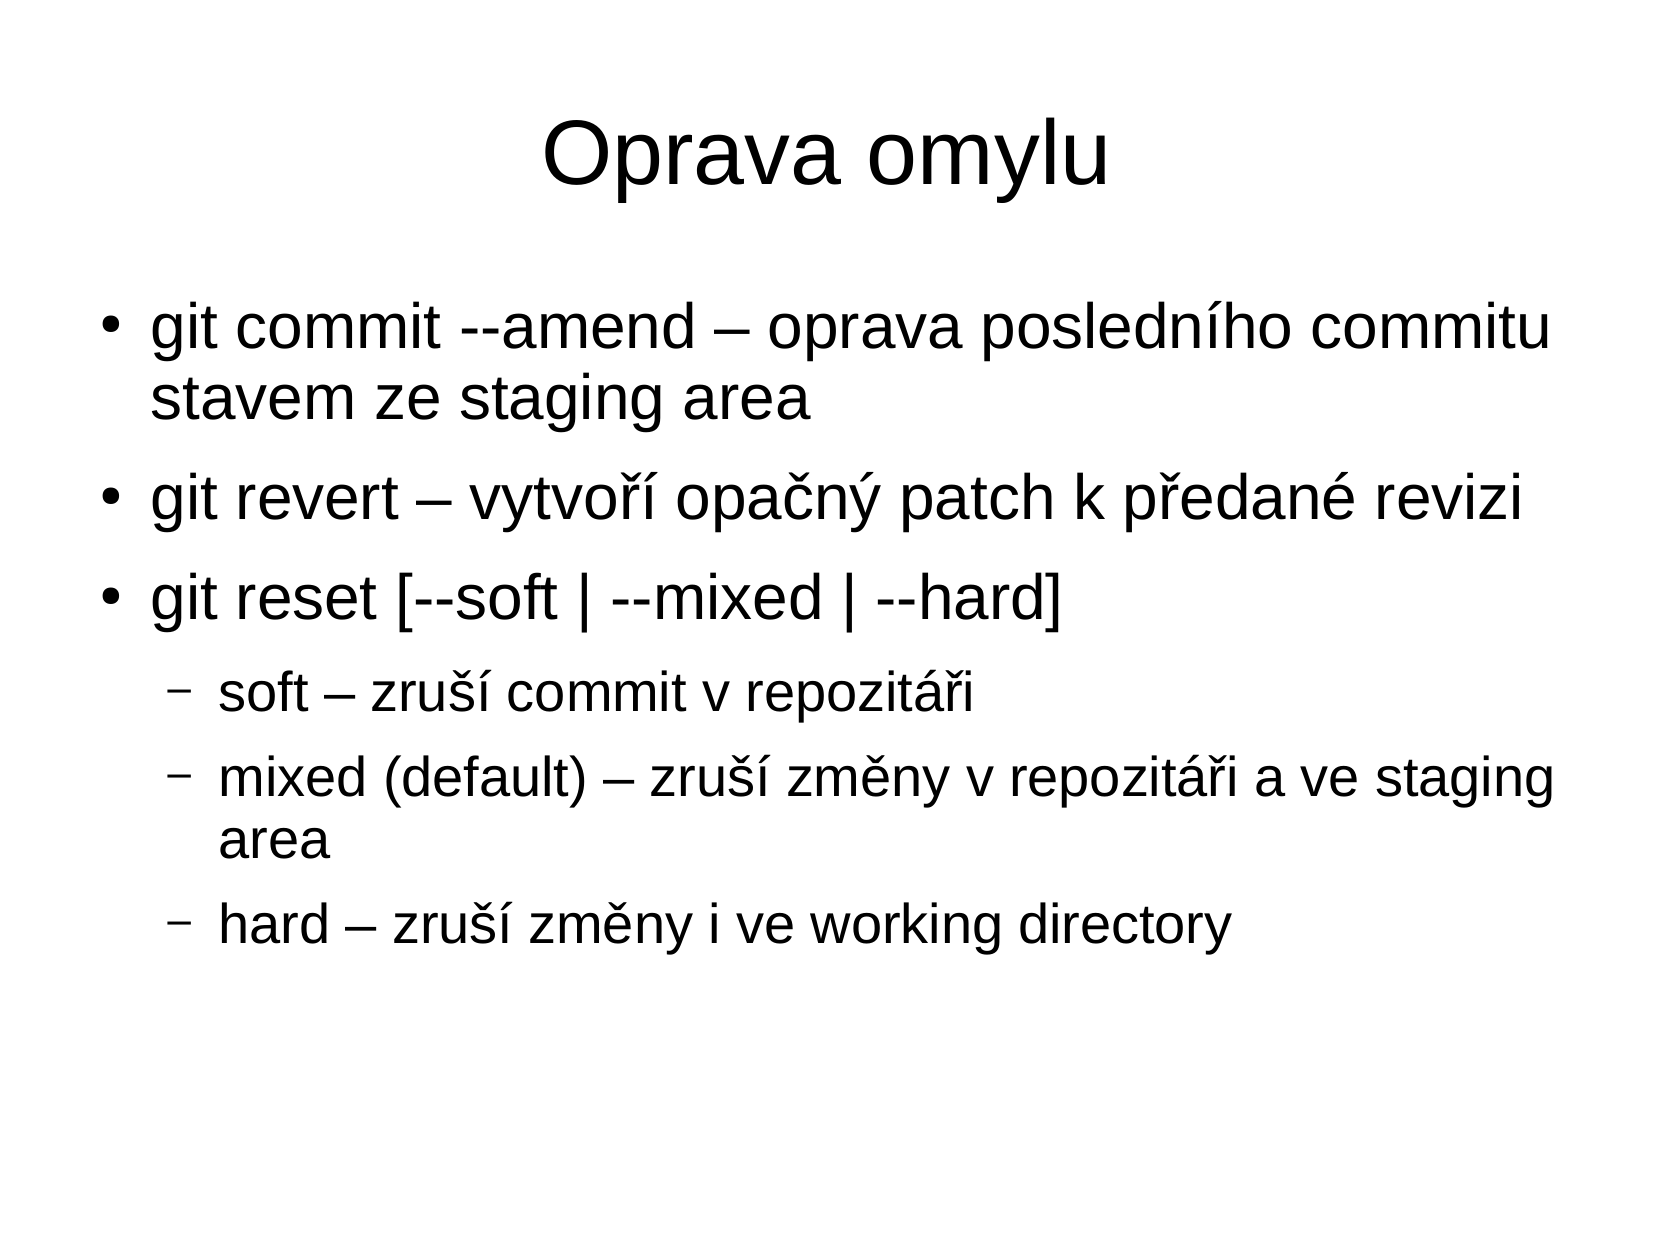

# Oprava omylu
git commit --amend – oprava posledního commitu stavem ze staging area
git revert – vytvoří opačný patch k předané revizi
git reset [--soft | --mixed | --hard]
soft – zruší commit v repozitáři
mixed (default) – zruší změny v repozitáři a ve staging area
hard – zruší změny i ve working directory